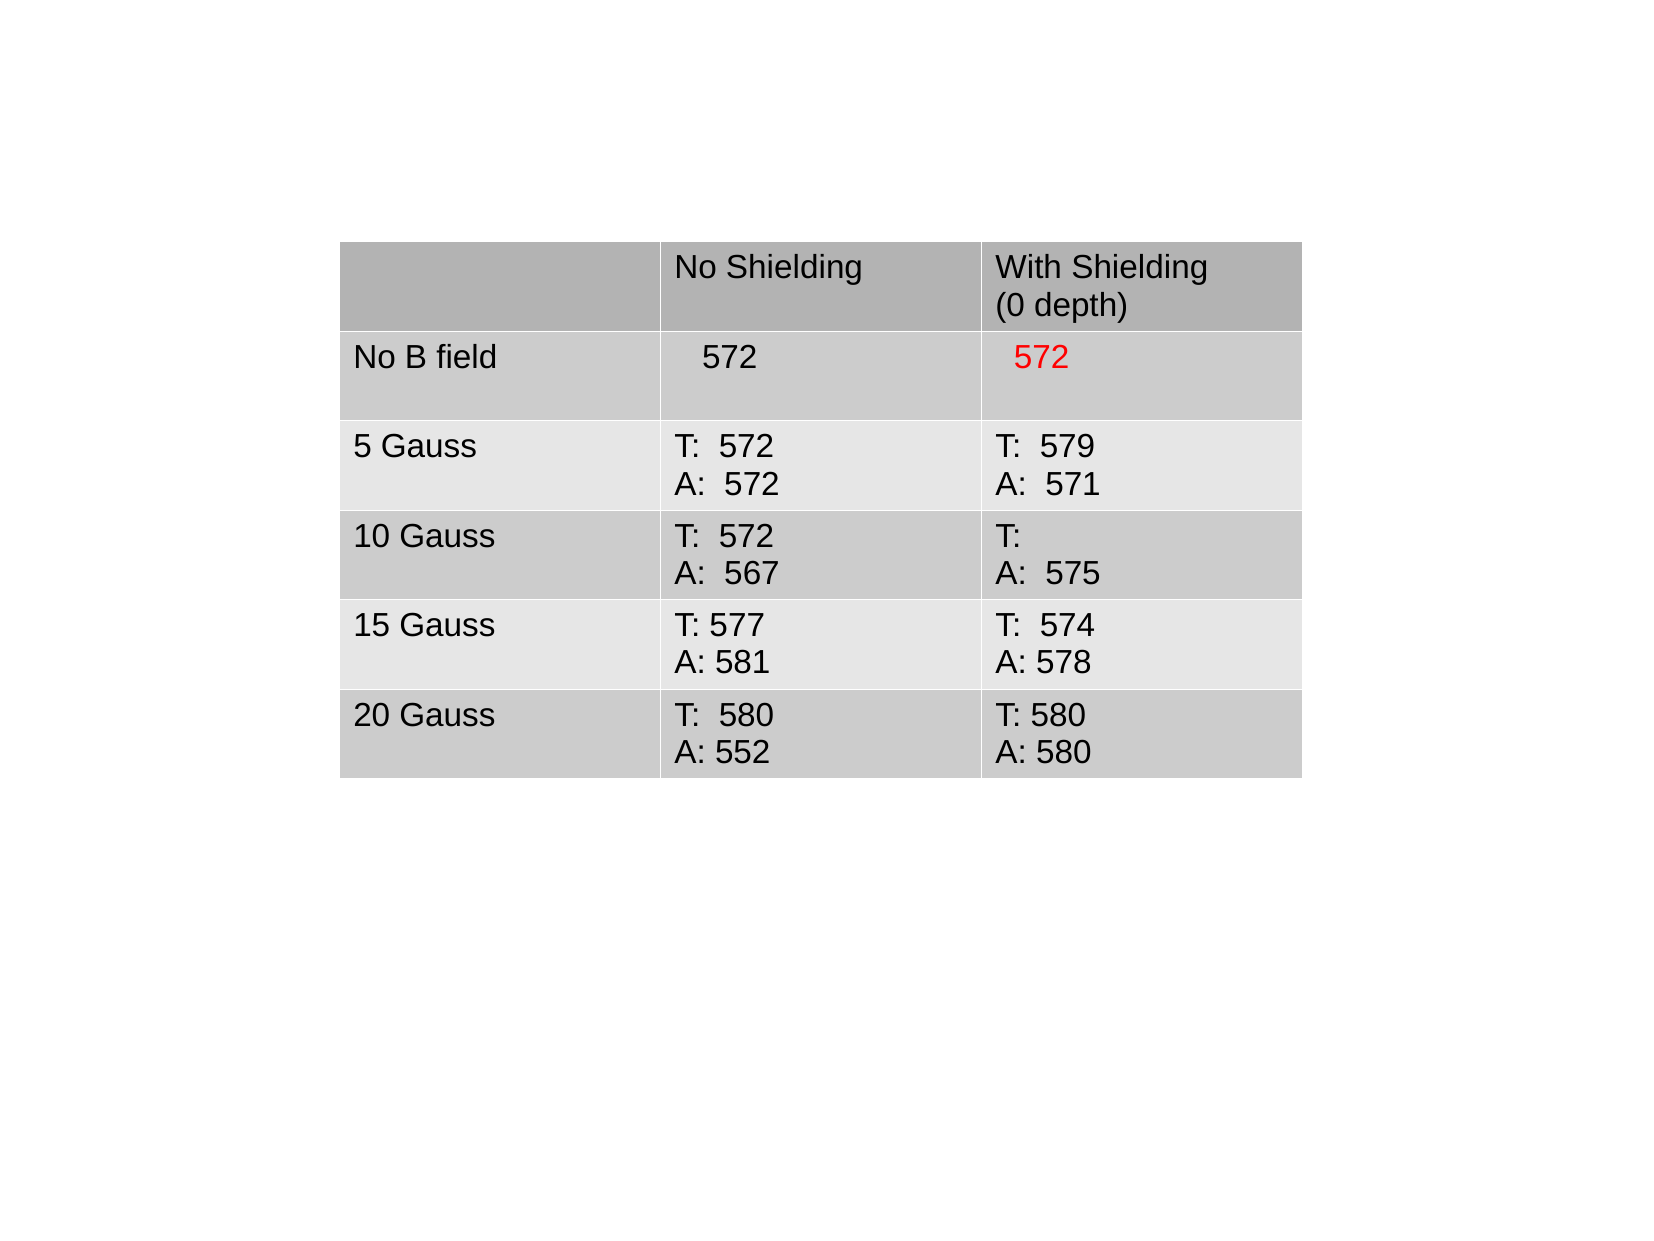

| | No Shielding | With Shielding (0 depth) |
| --- | --- | --- |
| No B field | 572 | 572 |
| 5 Gauss | T: 572 A: 572 | T: 579 A: 571 |
| 10 Gauss | T: 572 A: 567 | T: A: 575 |
| 15 Gauss | T: 577 A: 581 | T: 574 A: 578 |
| 20 Gauss | T: 580 A: 552 | T: 580 A: 580 |